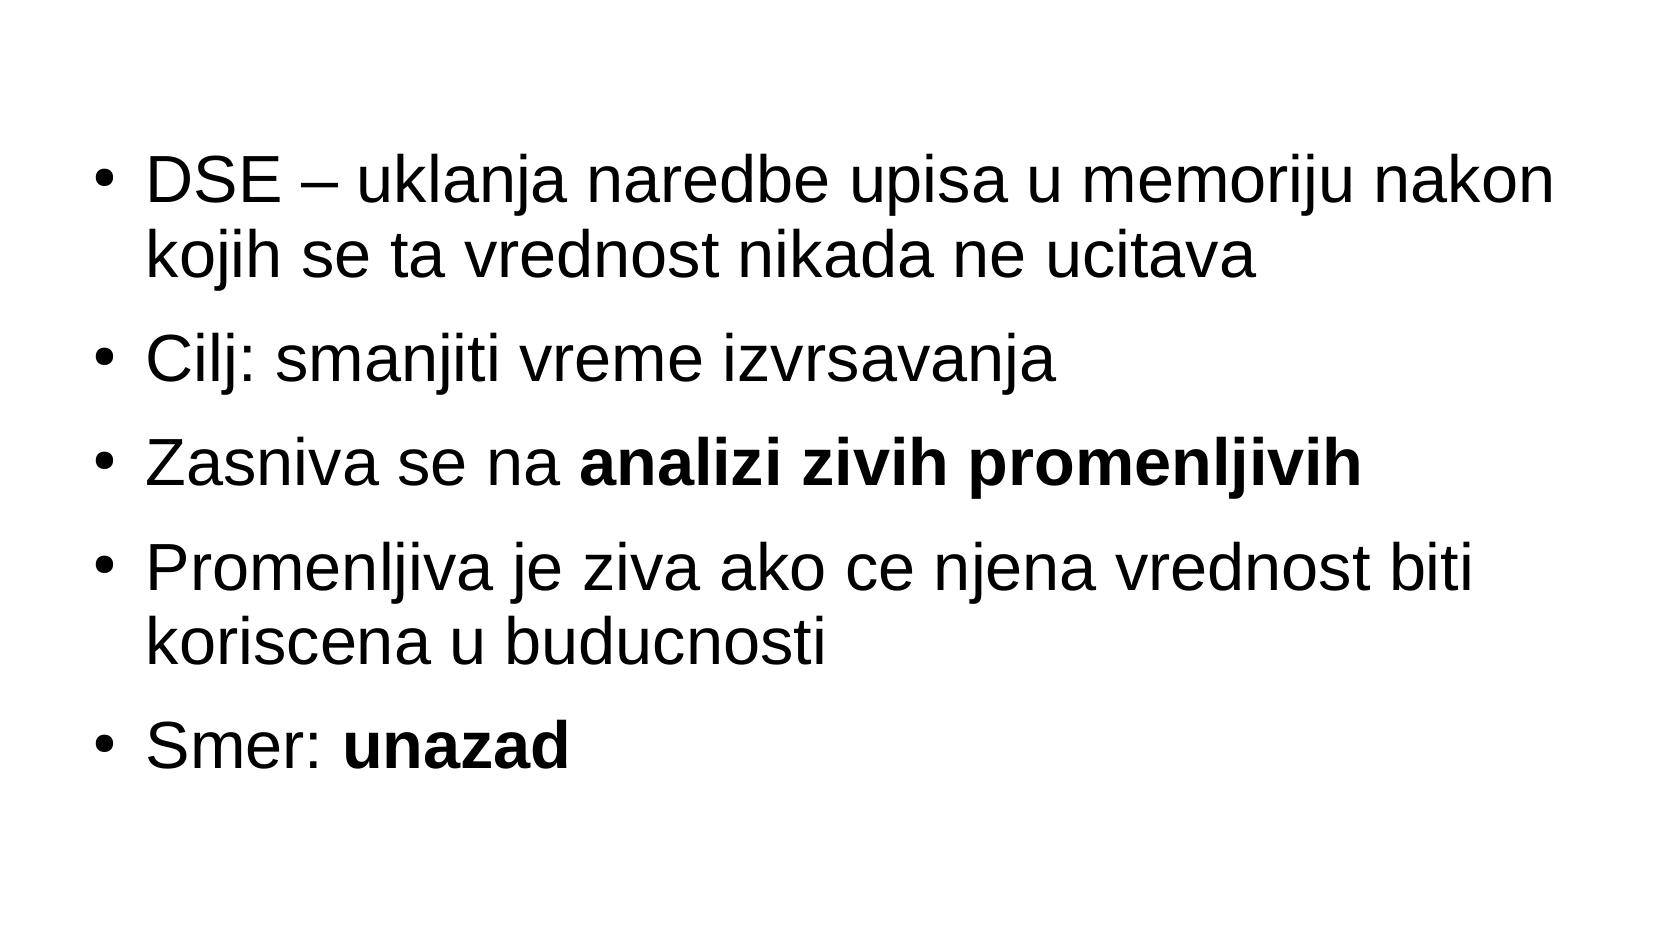

# DSE – uklanja naredbe upisa u memoriju nakon kojih se ta vrednost nikada ne ucitava
Cilj: smanjiti vreme izvrsavanja
Zasniva se na analizi zivih promenljivih
Promenljiva je ziva ako ce njena vrednost biti koriscena u buducnosti
Smer: unazad